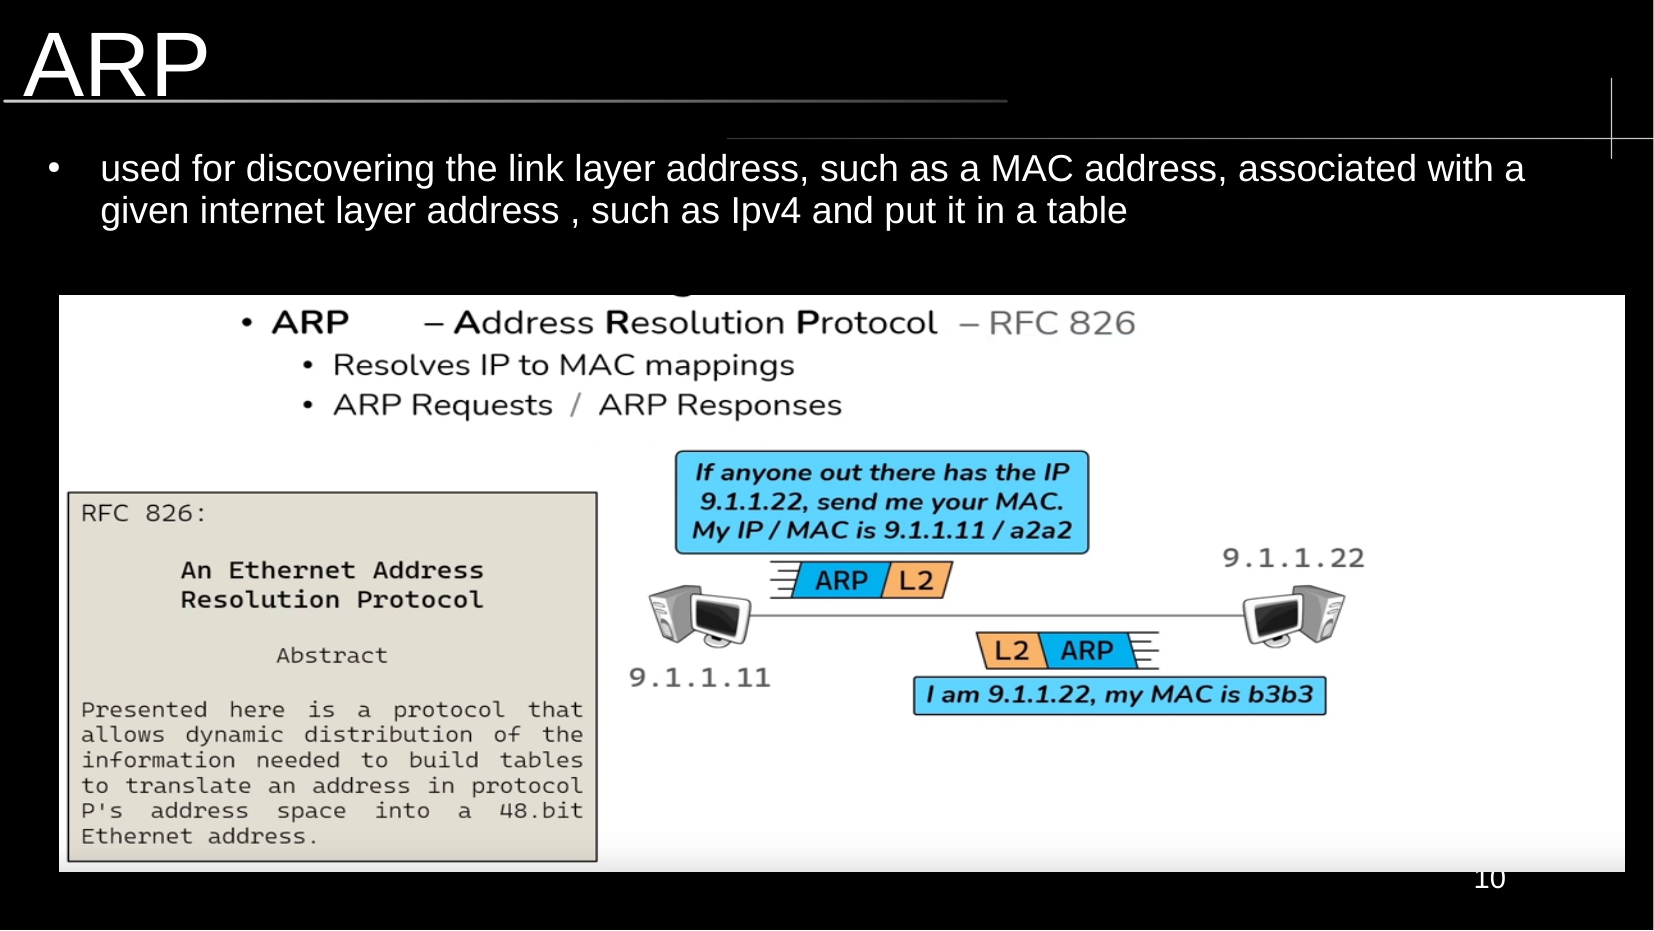

# ARP
used for discovering the link layer address, such as a MAC address, associated with a given internet layer address , such as Ipv4 and put it in a table
10